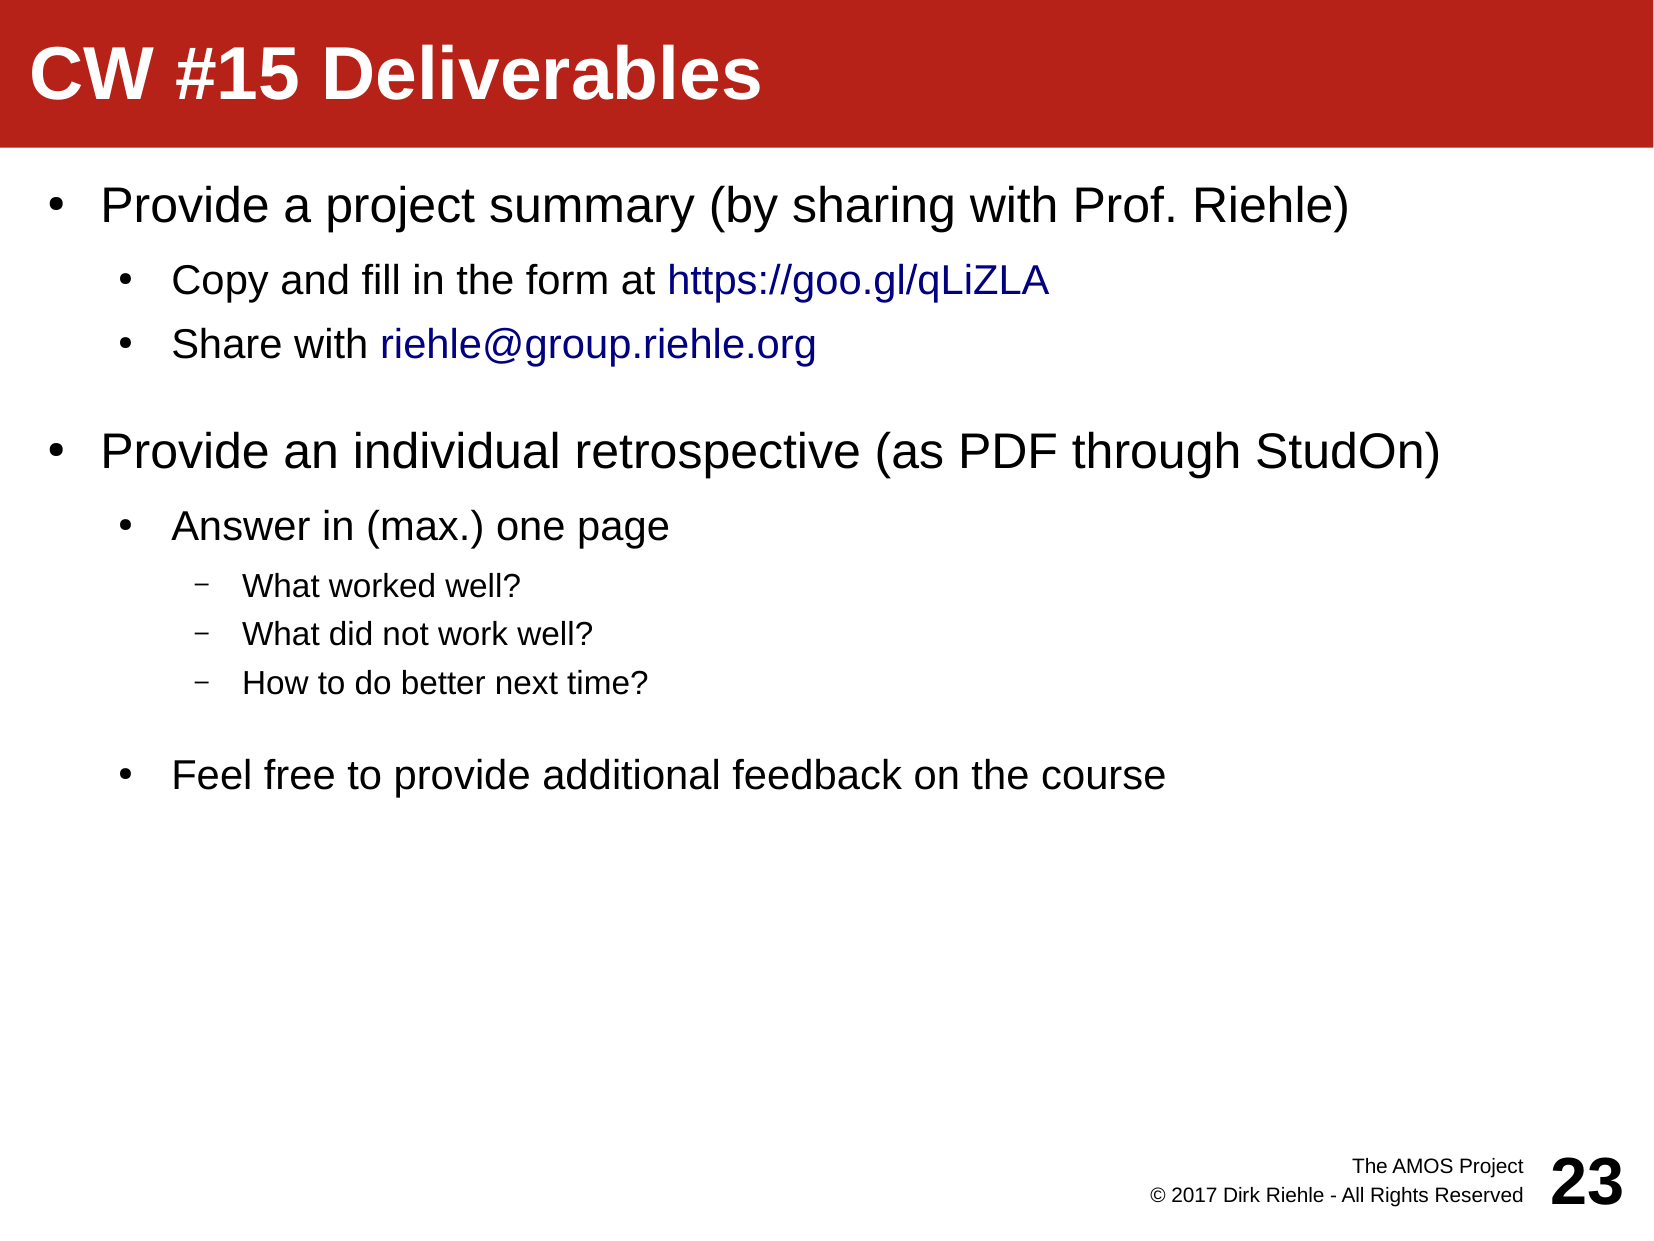

# CW #15 Deliverables
Provide a project summary (by sharing with Prof. Riehle)
Copy and fill in the form at https://goo.gl/qLiZLA
Share with riehle@group.riehle.org
Provide an individual retrospective (as PDF through StudOn)
Answer in (max.) one page
What worked well?
What did not work well?
How to do better next time?
Feel free to provide additional feedback on the course
The AMOS Project
23
© 2017 Dirk Riehle - All Rights Reserved